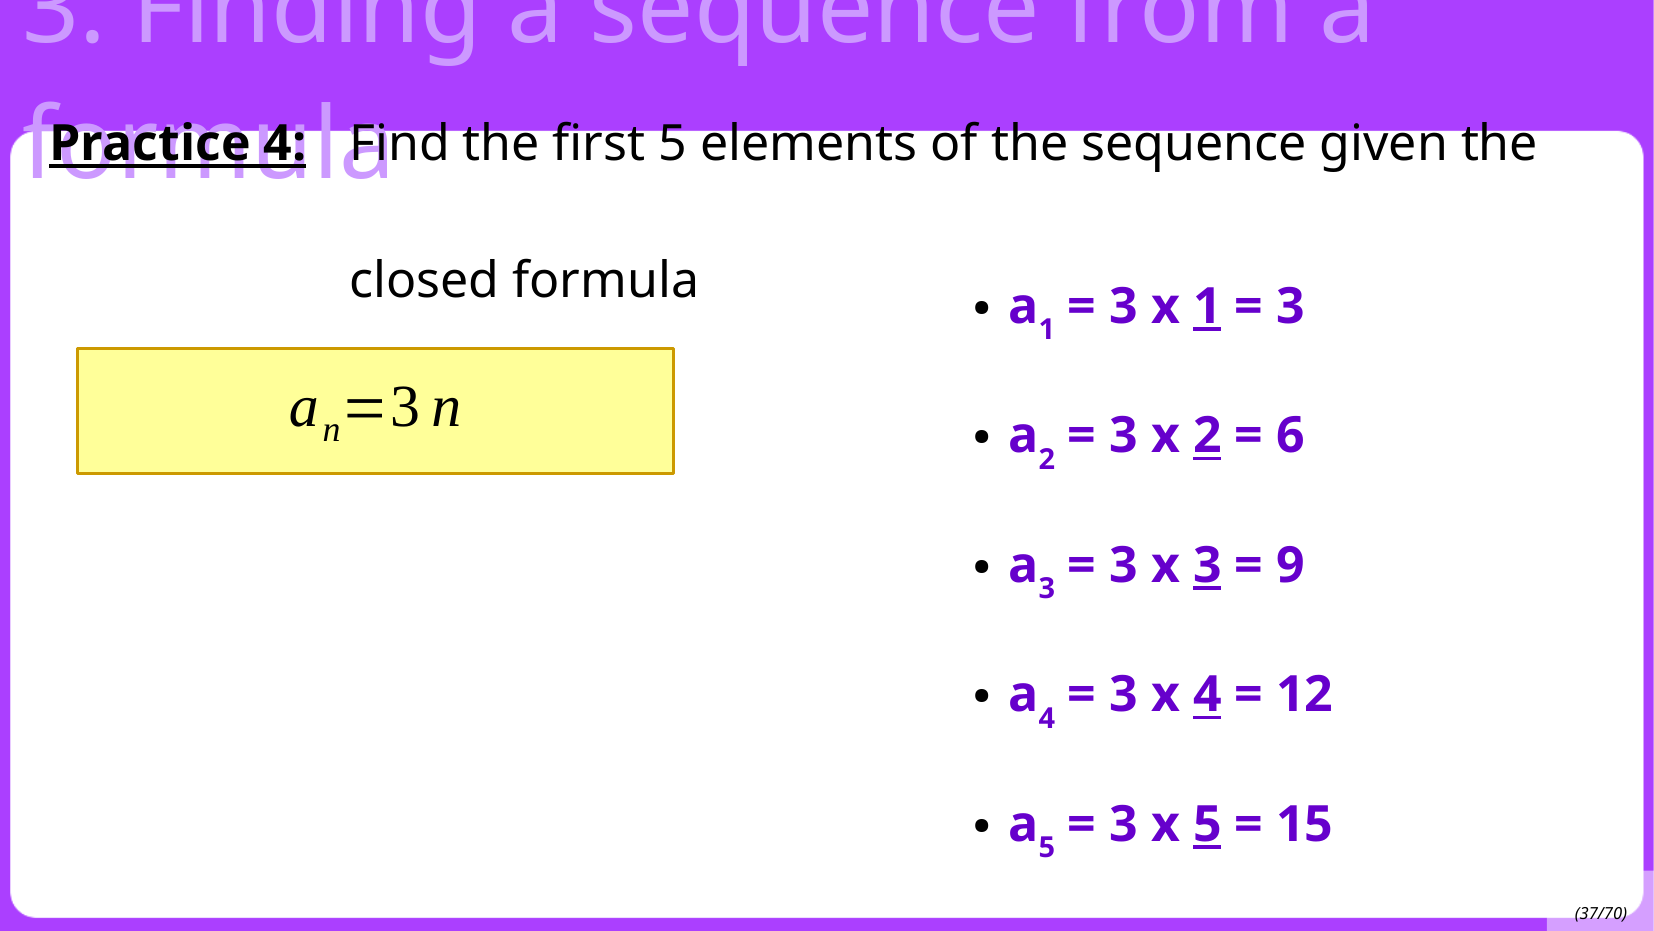

# 3. Finding a sequence from a formula
Practice 4: 	Find the first 5 elements of the sequence given the
				closed formula
a1 = 3 x 1 = 3
a2 = 3 x 2 = 6
a3 = 3 x 3 = 9
a4 = 3 x 4 = 12
a5 = 3 x 5 = 15